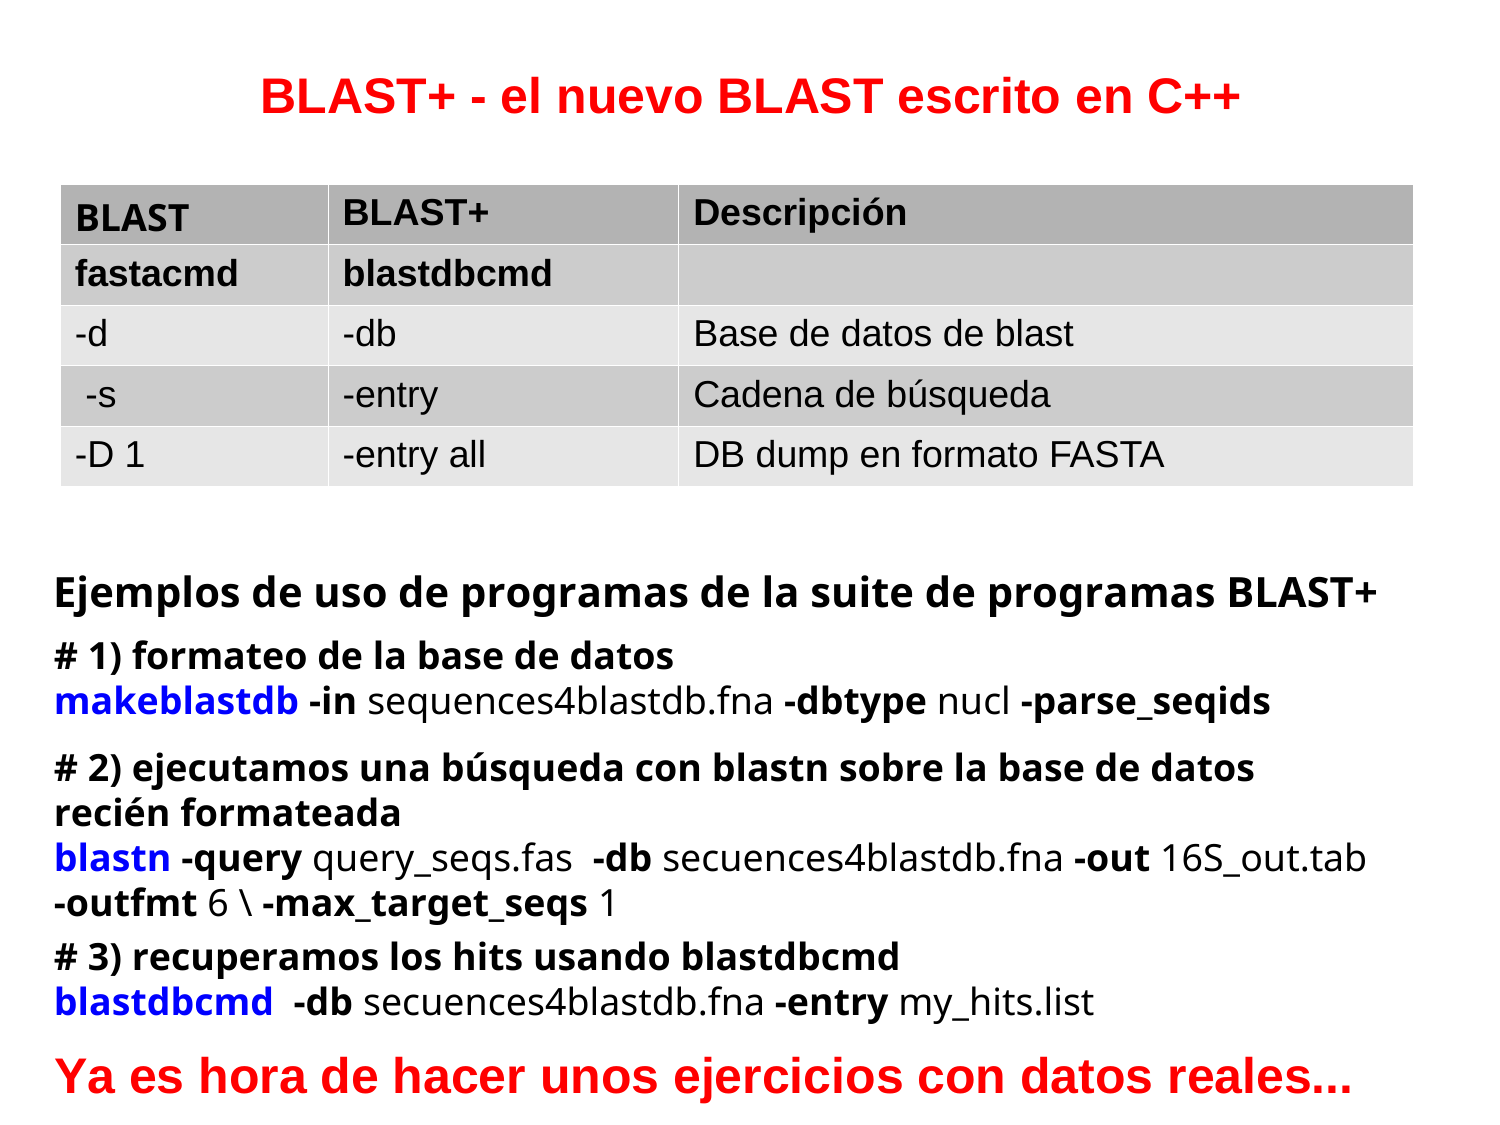

# BLAST+ - el nuevo BLAST escrito en C++
| BLAST | BLAST+ | Descripción |
| --- | --- | --- |
| fastacmd | blastdbcmd | |
| -d | -db | Base de datos de blast |
| -s | -entry | Cadena de búsqueda |
| -D 1 | -entry all | DB dump en formato FASTA |
Ejemplos de uso de programas de la suite de programas BLAST+
# 1) formateo de la base de datos
makeblastdb -in sequences4blastdb.fna -dbtype nucl -parse_seqids
# 2) ejecutamos una búsqueda con blastn sobre la base de datos recién formateada
blastn -query query_seqs.fas -db secuences4blastdb.fna -out 16S_out.tab -outfmt 6 \ -max_target_seqs 1
# 3) recuperamos los hits usando blastdbcmd
blastdbcmd -db secuences4blastdb.fna -entry my_hits.list
Ya es hora de hacer unos ejercicios con datos reales...